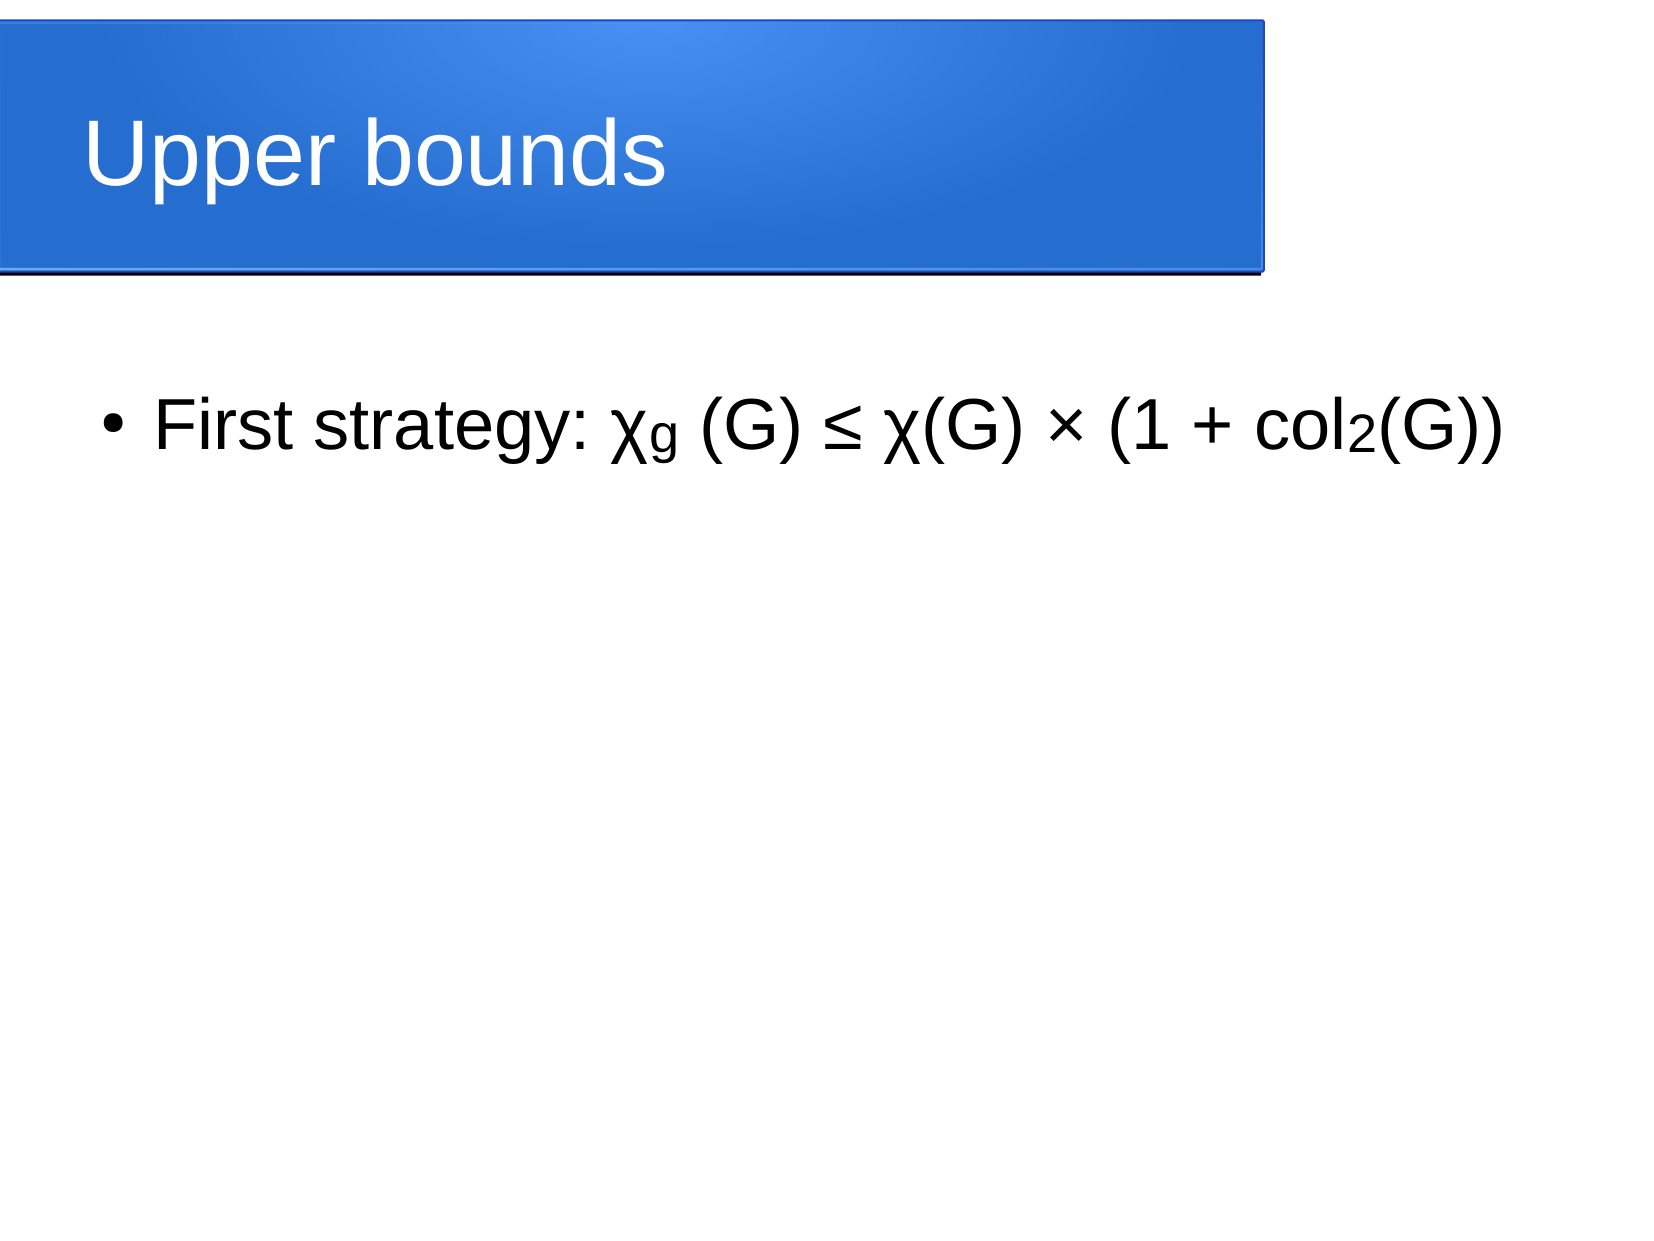

# Upper bounds
First strategy: χg (G) ≤ χ(G) × (1 + col2(G))